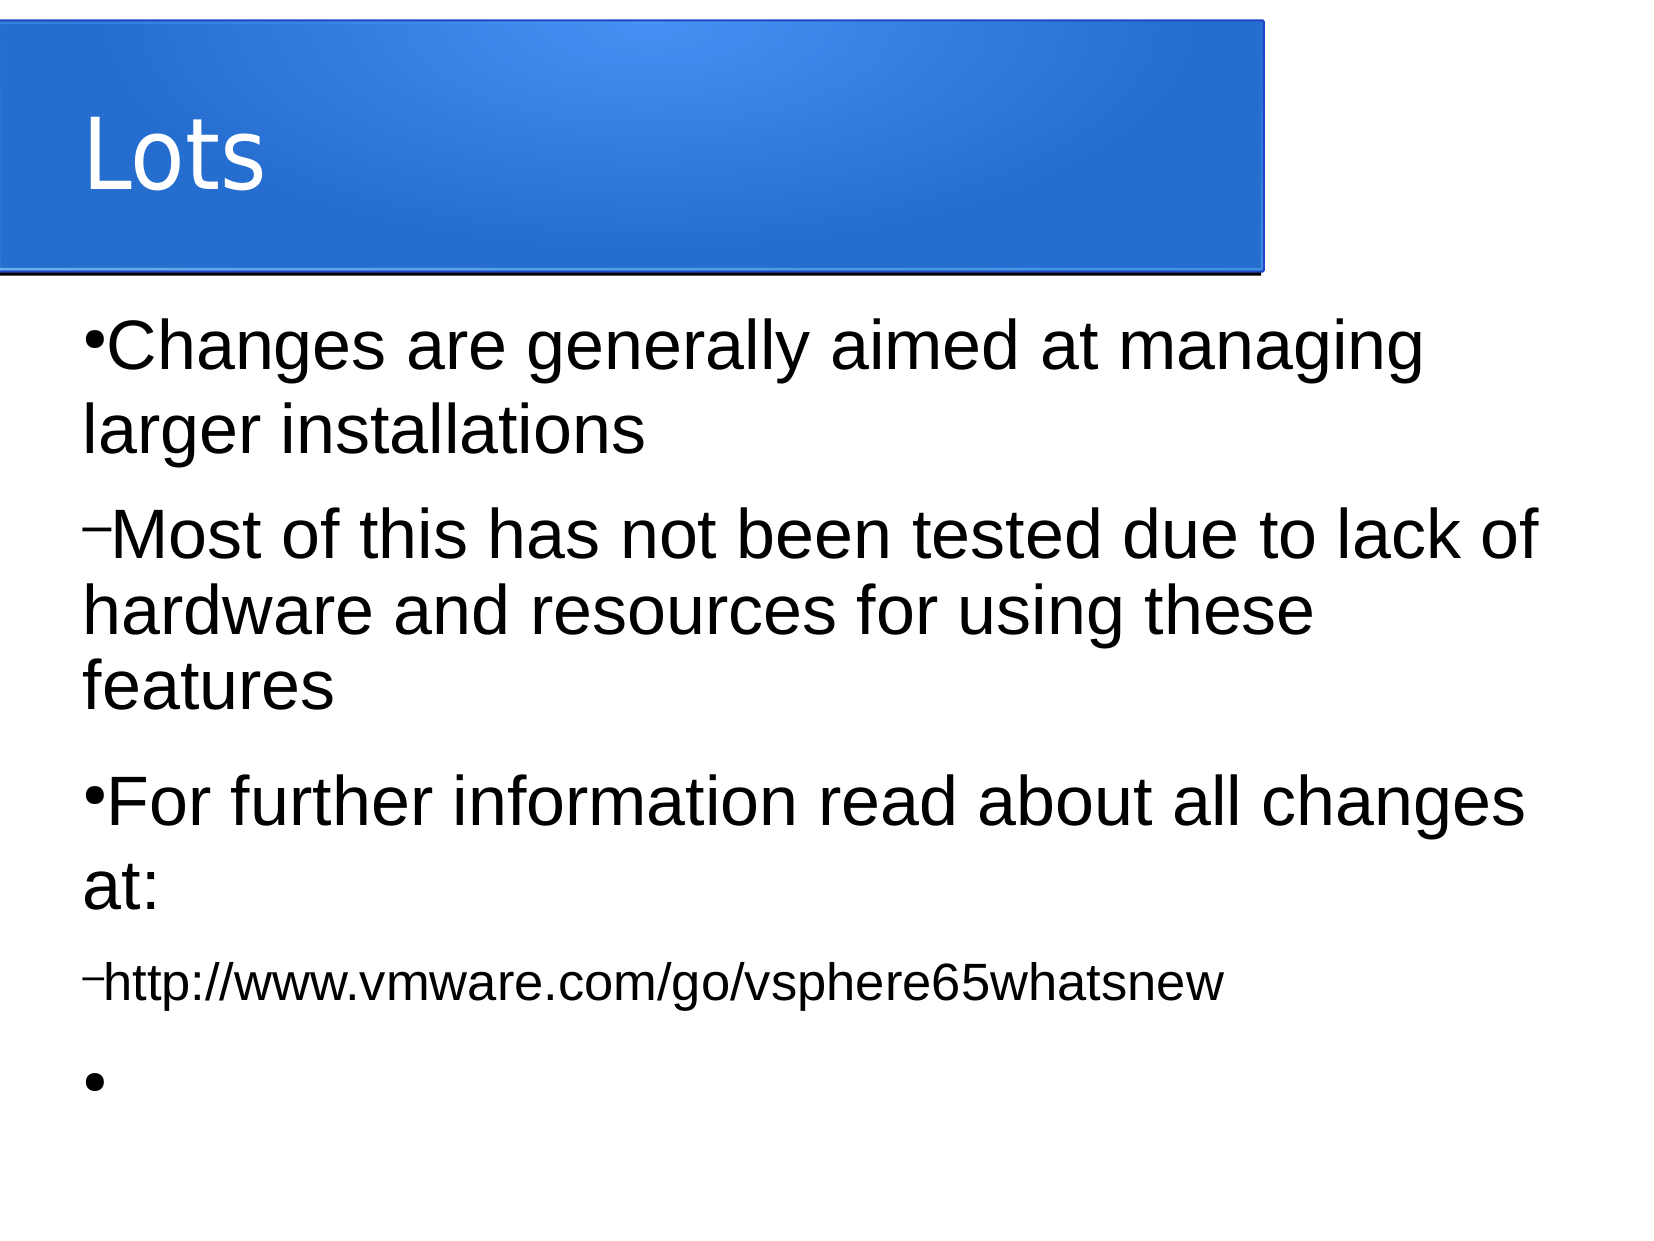

# Lots
Changes are generally aimed at managing larger installations
Most of this has not been tested due to lack of hardware and resources for using these features
For further information read about all changes at:
http://www.vmware.com/go/vsphere65whatsnew